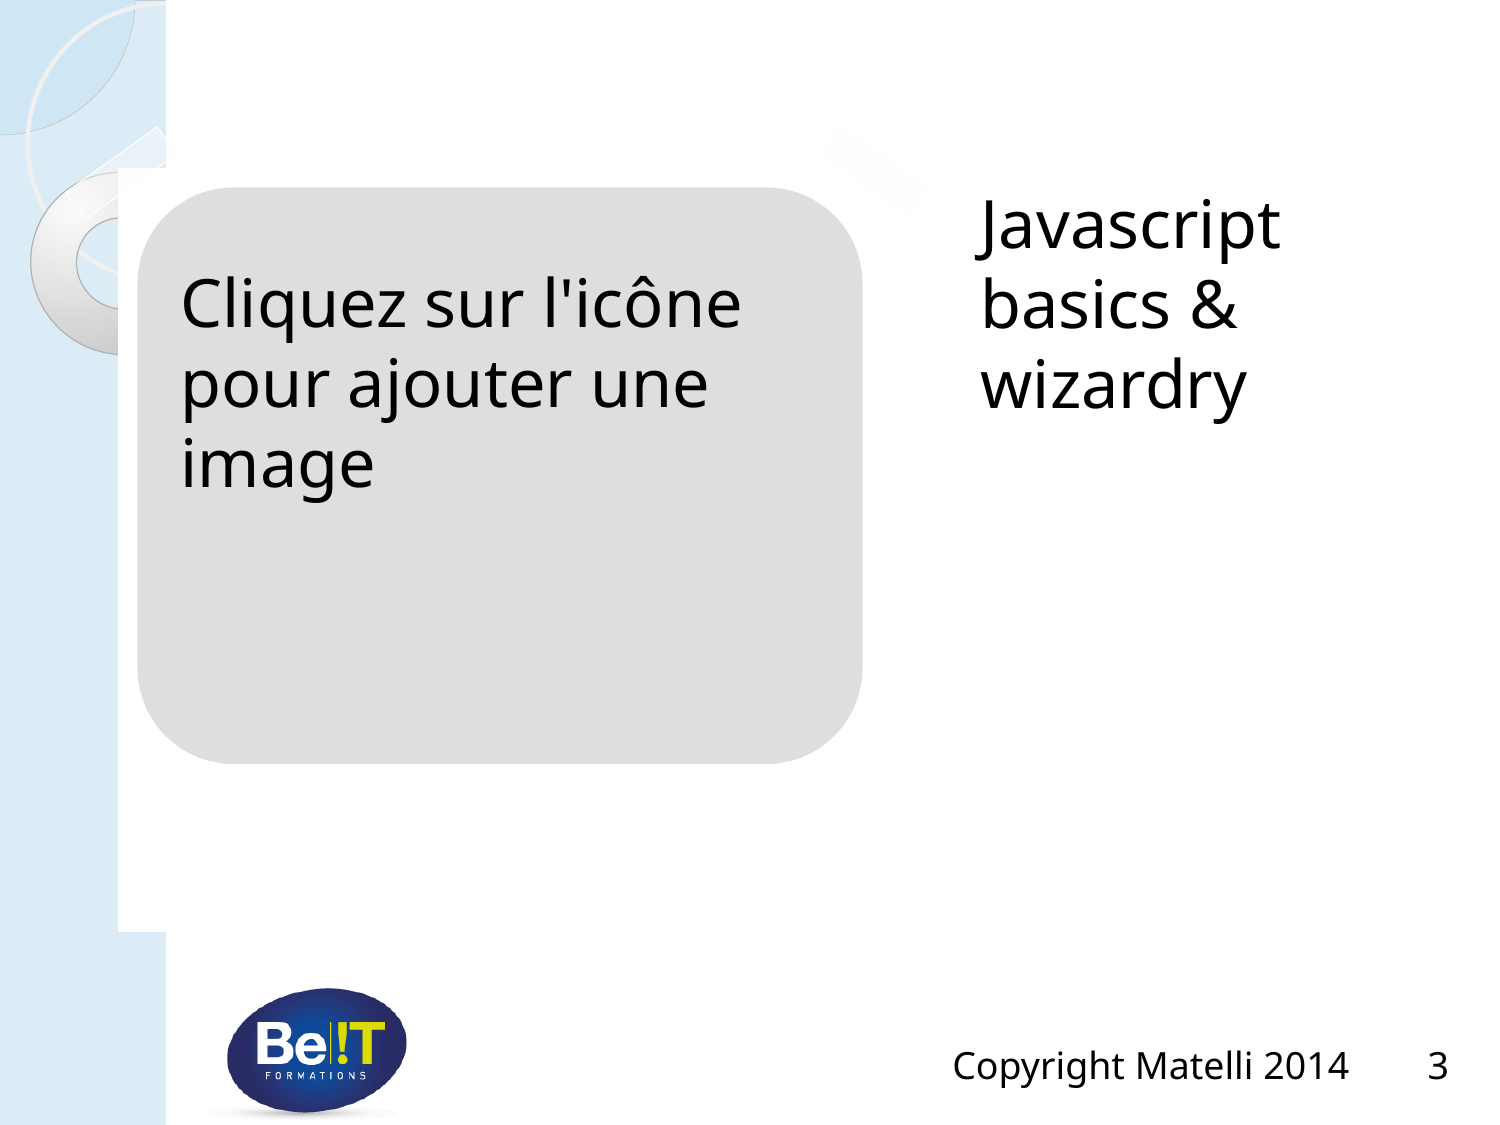

# Javascript basics & wizardry
Copyright Matelli 2014